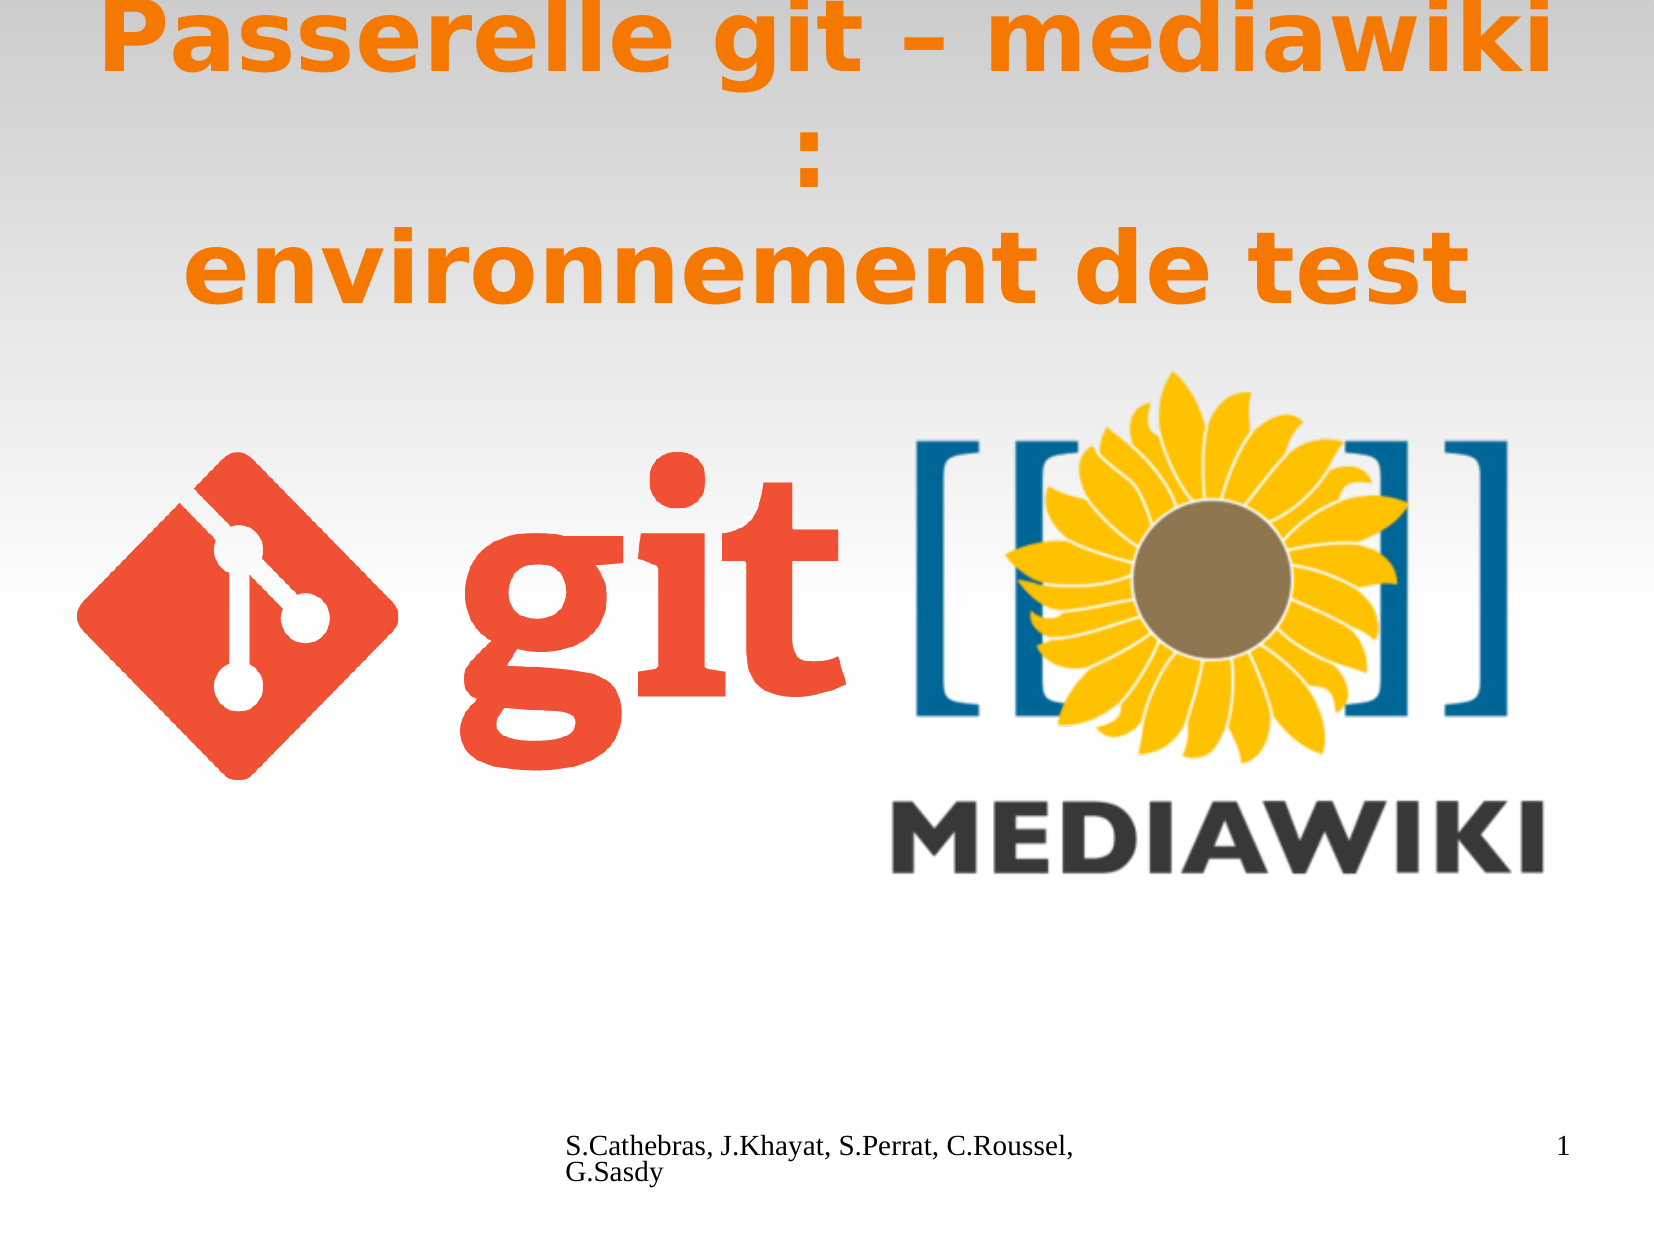

# Passerelle git – mediawiki : environnement de test
S.Cathebras, J.Khayat, S.Perrat, C.Roussel, G.Sasdy
1